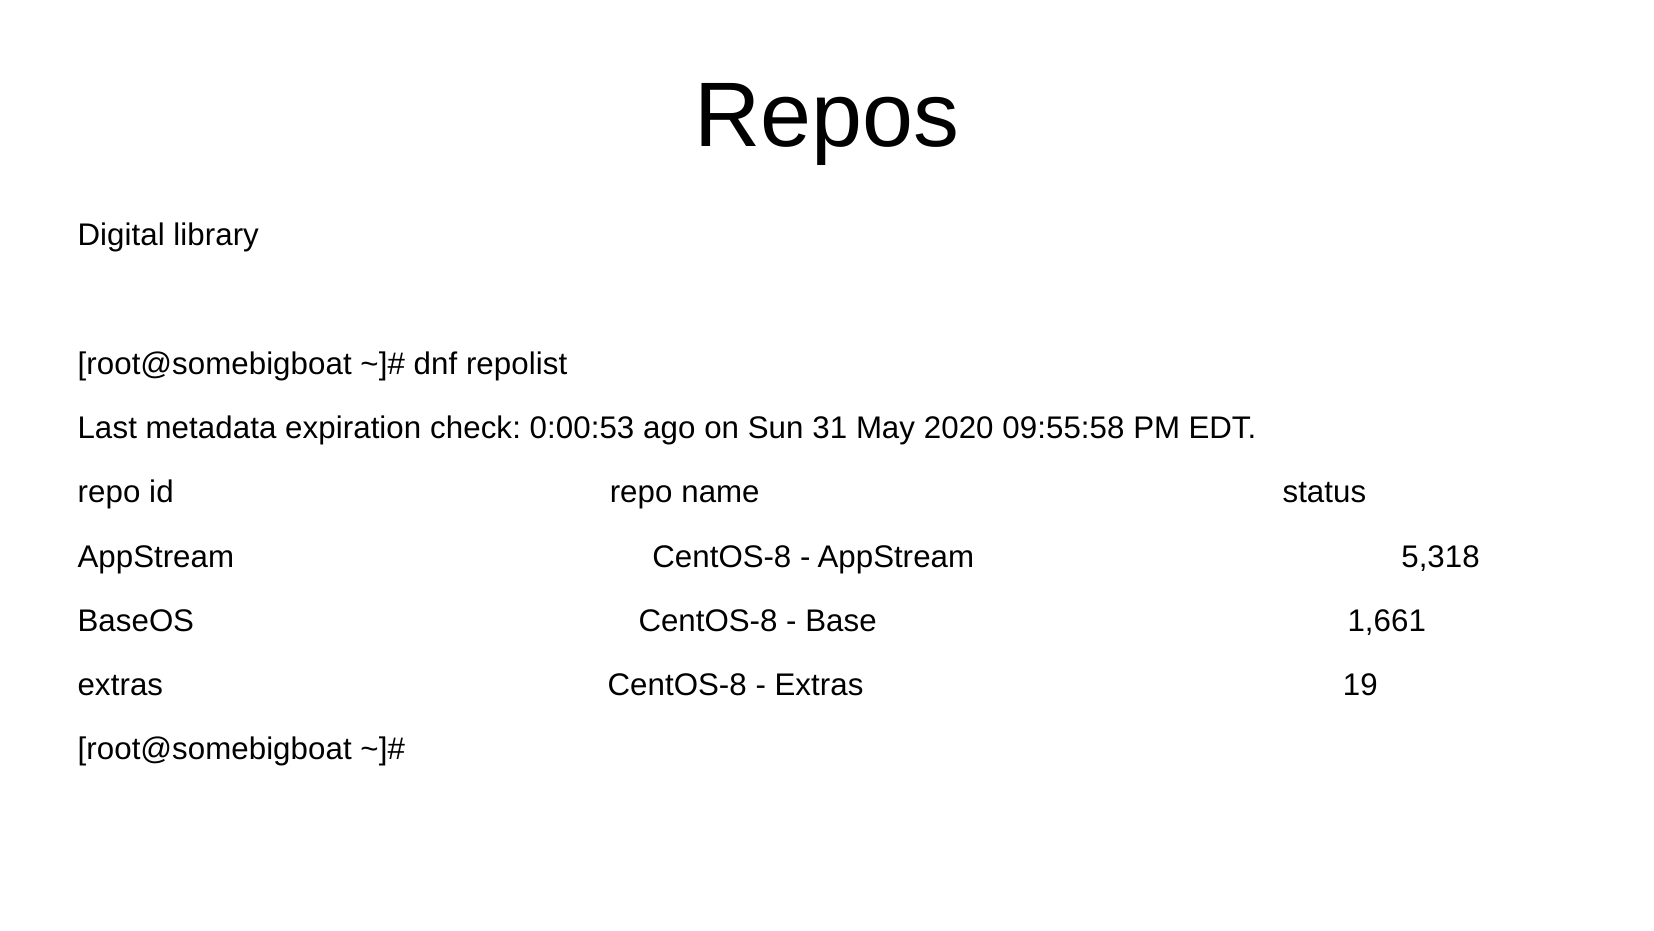

# Repos
Digital library
[root@somebigboat ~]# dnf repolist
Last metadata expiration check: 0:00:53 ago on Sun 31 May 2020 09:55:58 PM EDT.
repo id repo name status
AppStream CentOS-8 - AppStream 5,318
BaseOS CentOS-8 - Base 1,661
extras CentOS-8 - Extras 19
[root@somebigboat ~]#